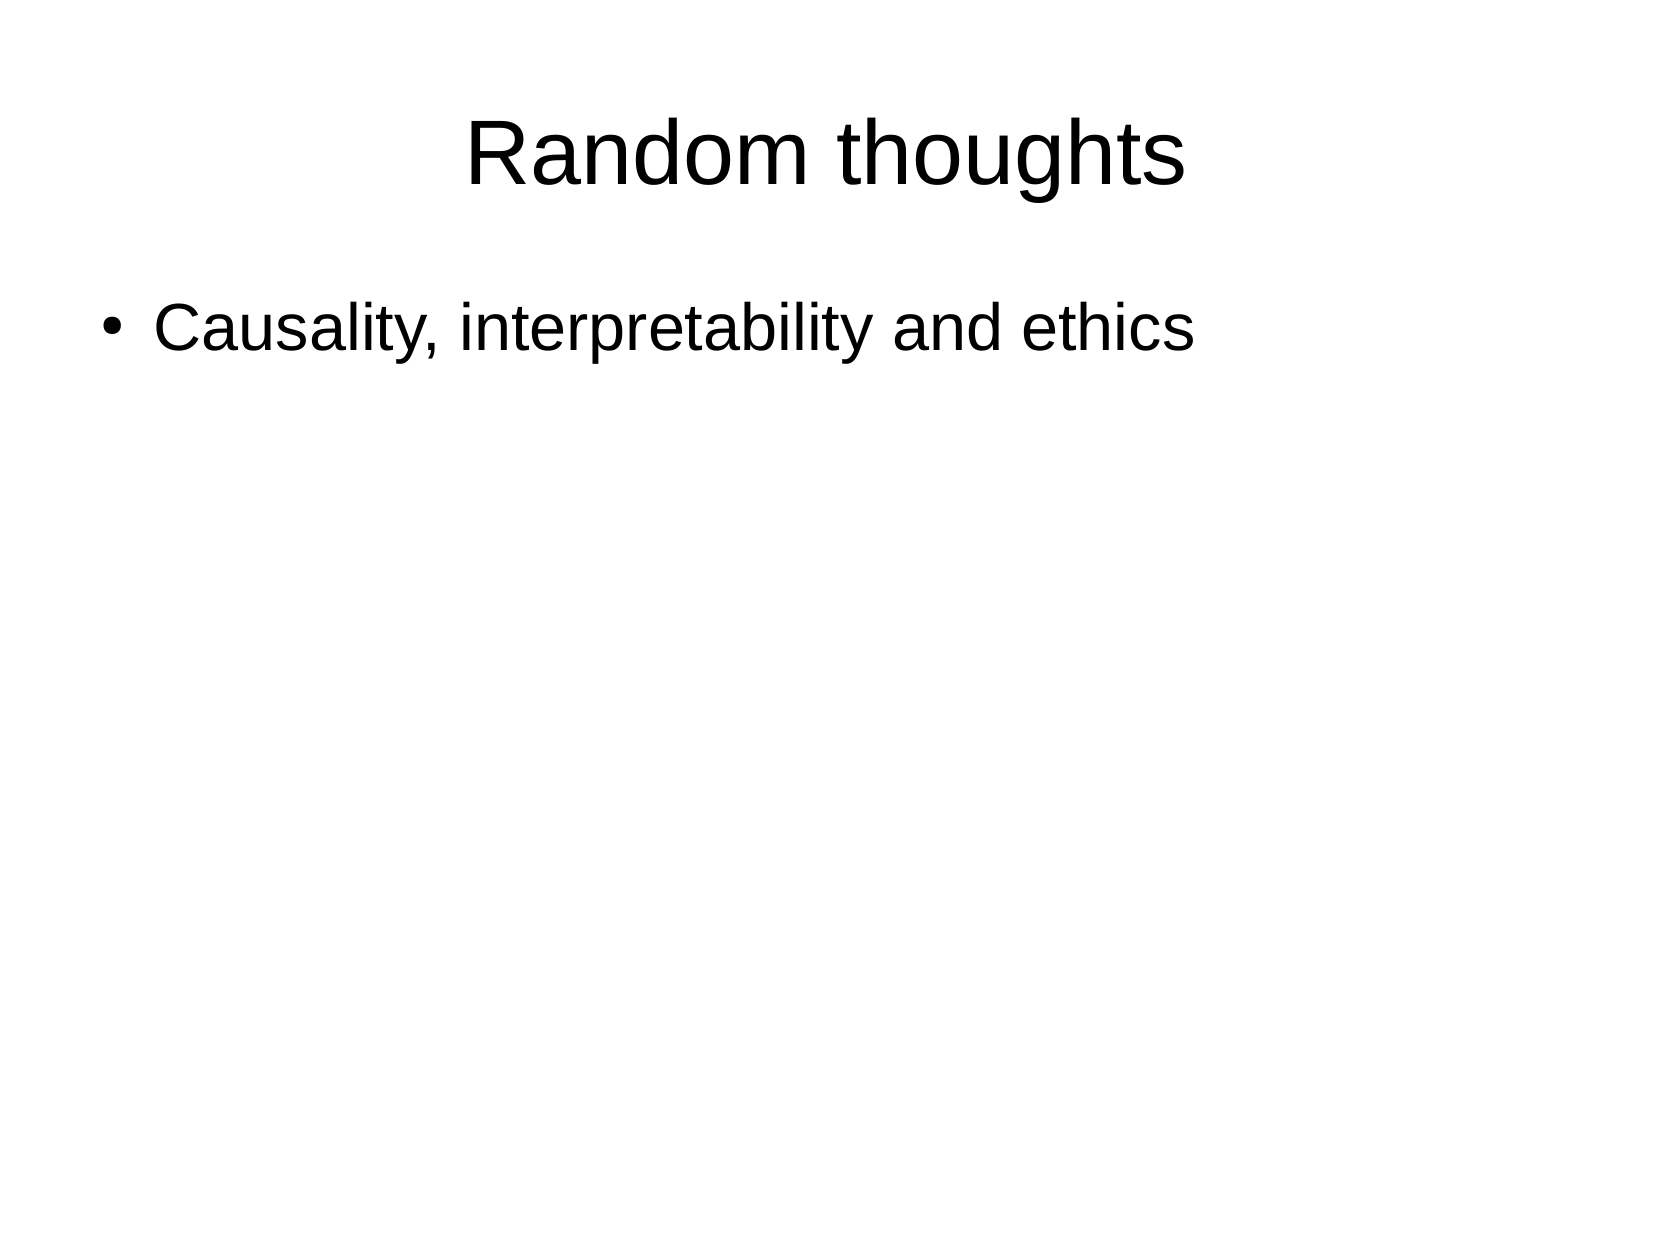

# Random thoughts
Causality, interpretability and ethics